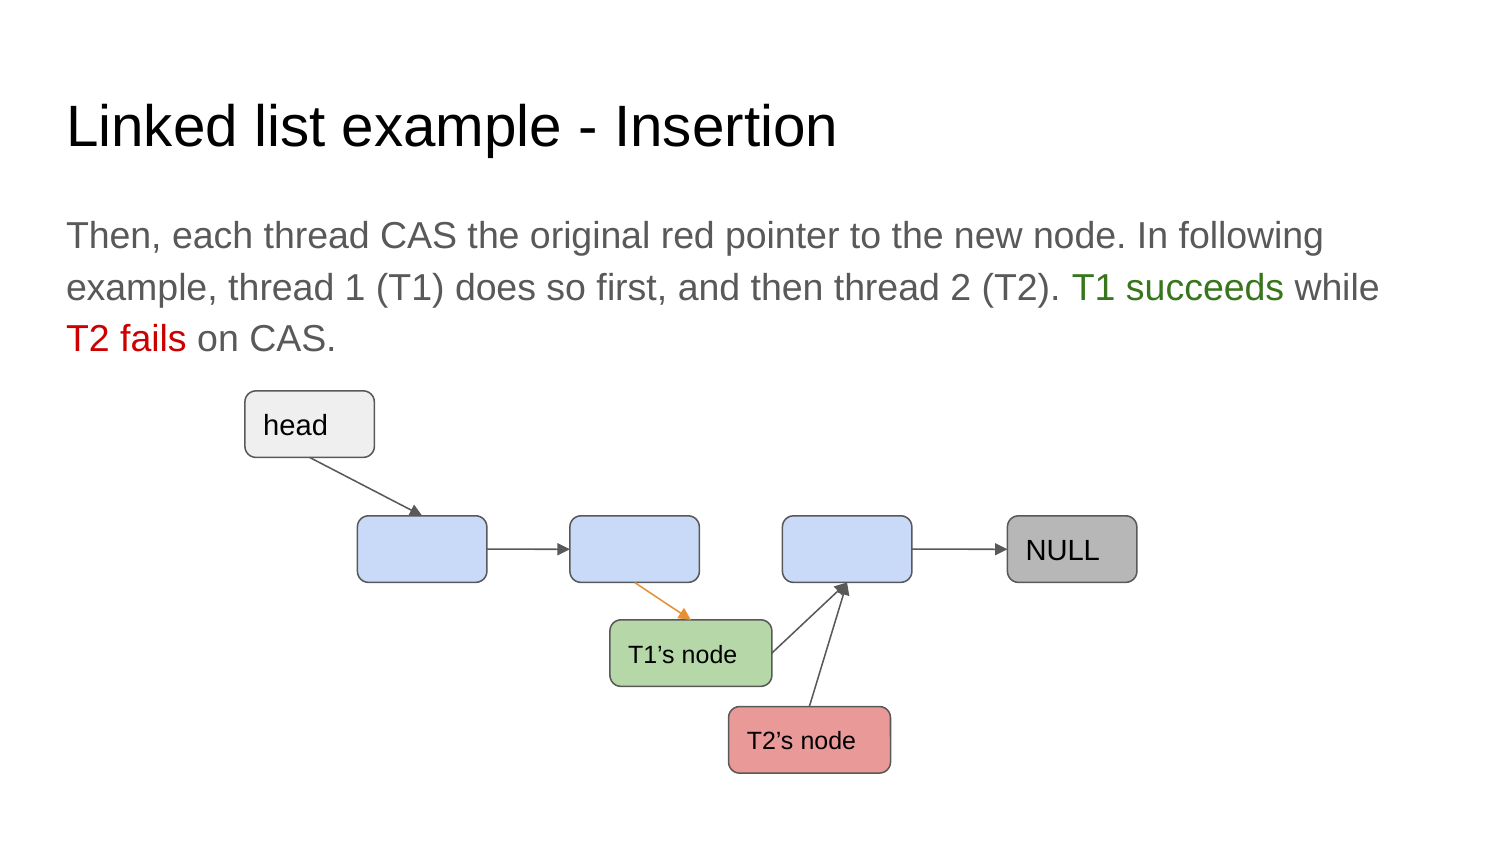

# Linked list example - Insertion
Then, each thread CAS the original red pointer to the new node. In following example, thread 1 (T1) does so first, and then thread 2 (T2). T1 succeeds while T2 fails on CAS.
head
NULL
T1’s node
T2’s node